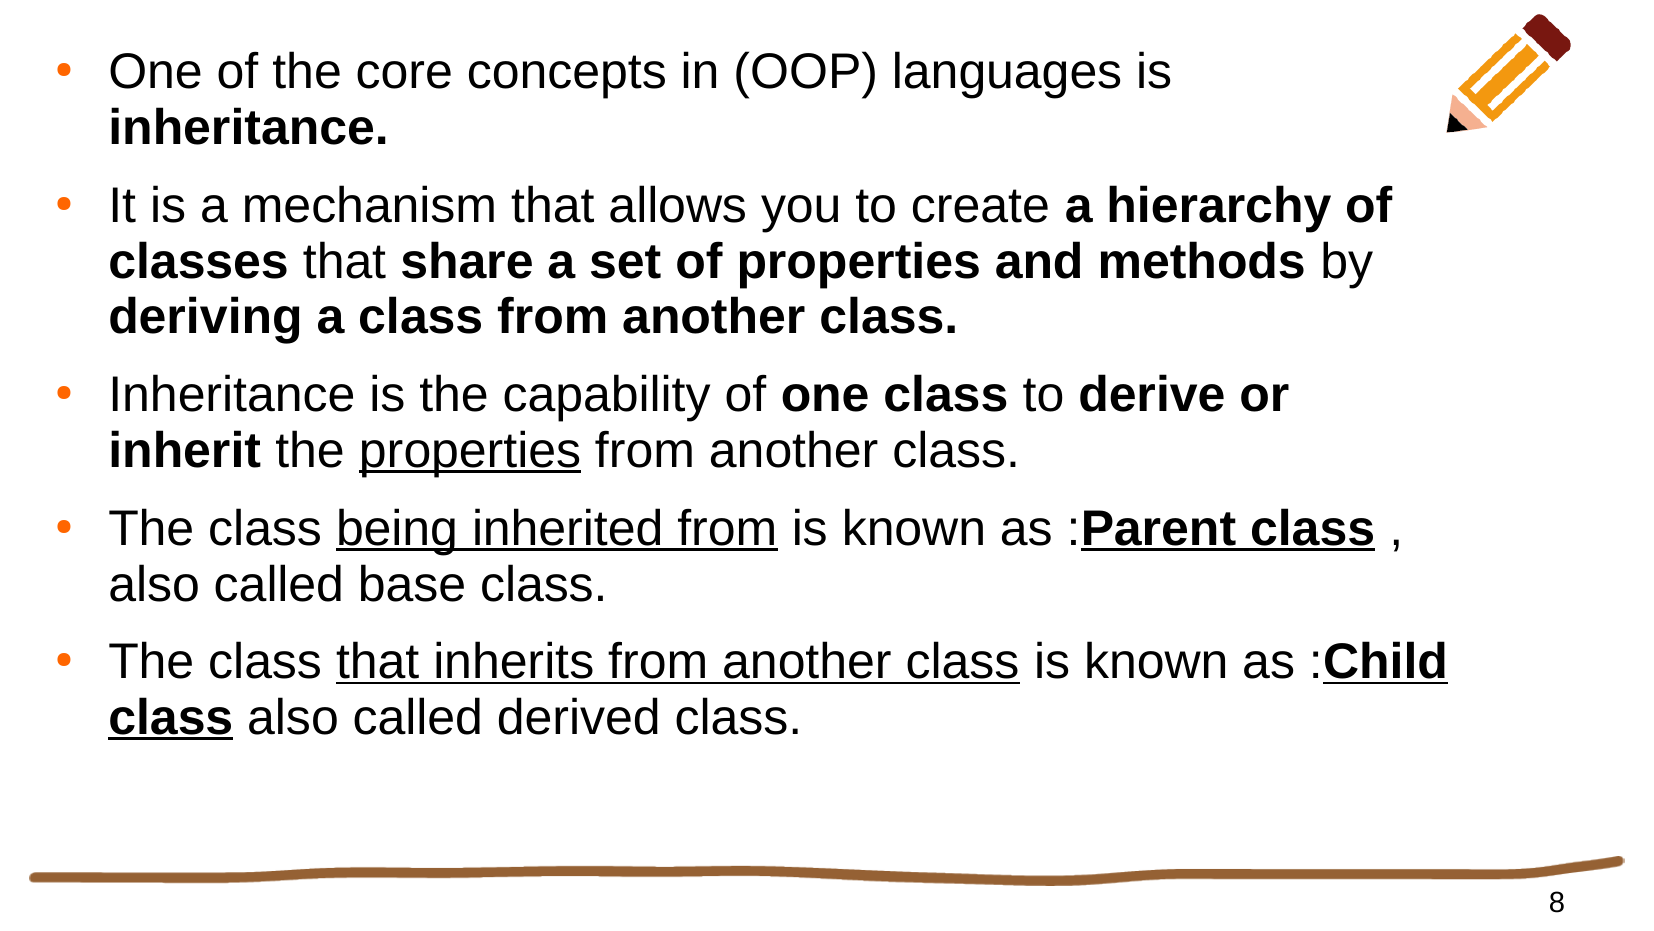

# One of the core concepts in (OOP) languages is inheritance.
It is a mechanism that allows you to create a hierarchy of classes that share a set of properties and methods by deriving a class from another class.
Inheritance is the capability of one class to derive or inherit the properties from another class.
The class being inherited from is known as :Parent class , also called base class.
The class that inherits from another class is known as :Child class also called derived class.
8